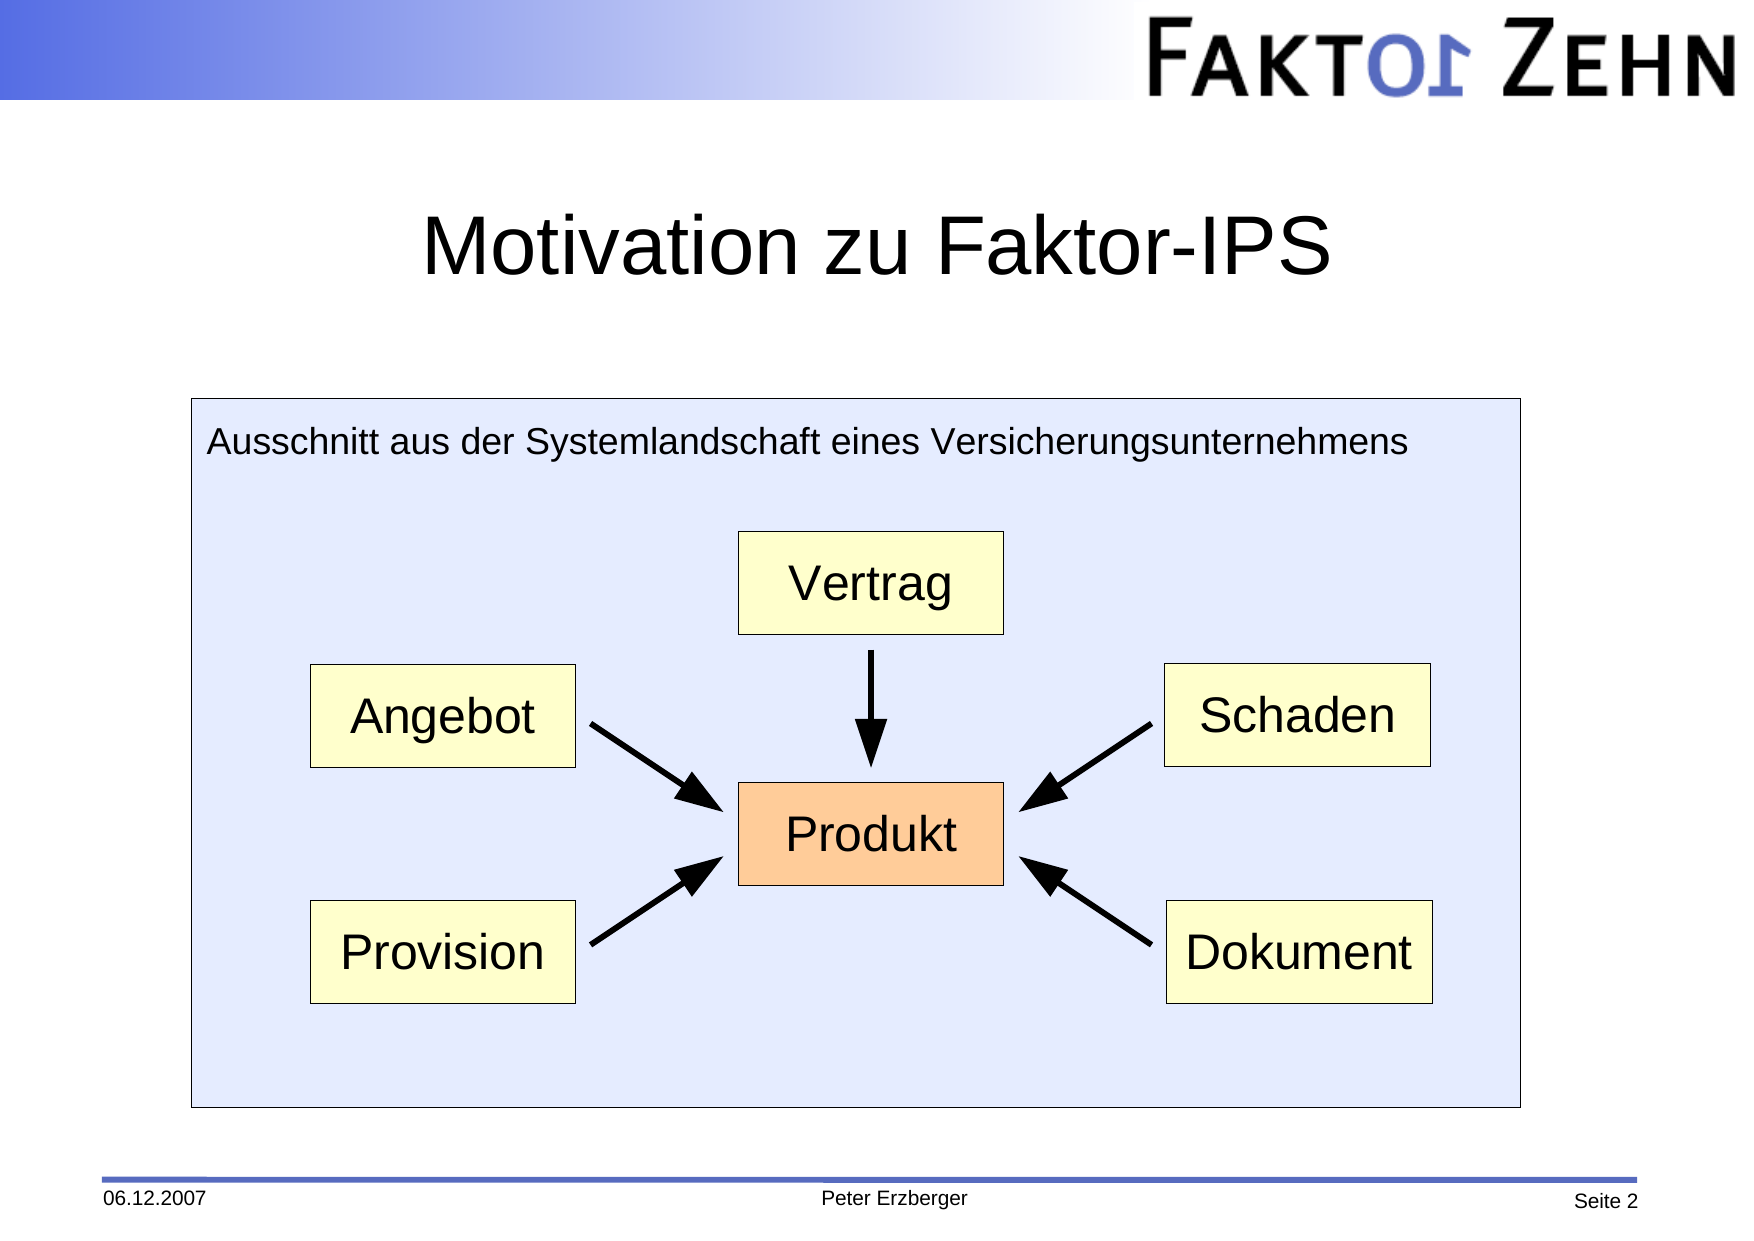

# Motivation zu Faktor-IPS
Ausschnitt aus der Systemlandschaft eines Versicherungsunternehmens
Vertrag
Schaden
Angebot
Produkt
Provision
Dokument